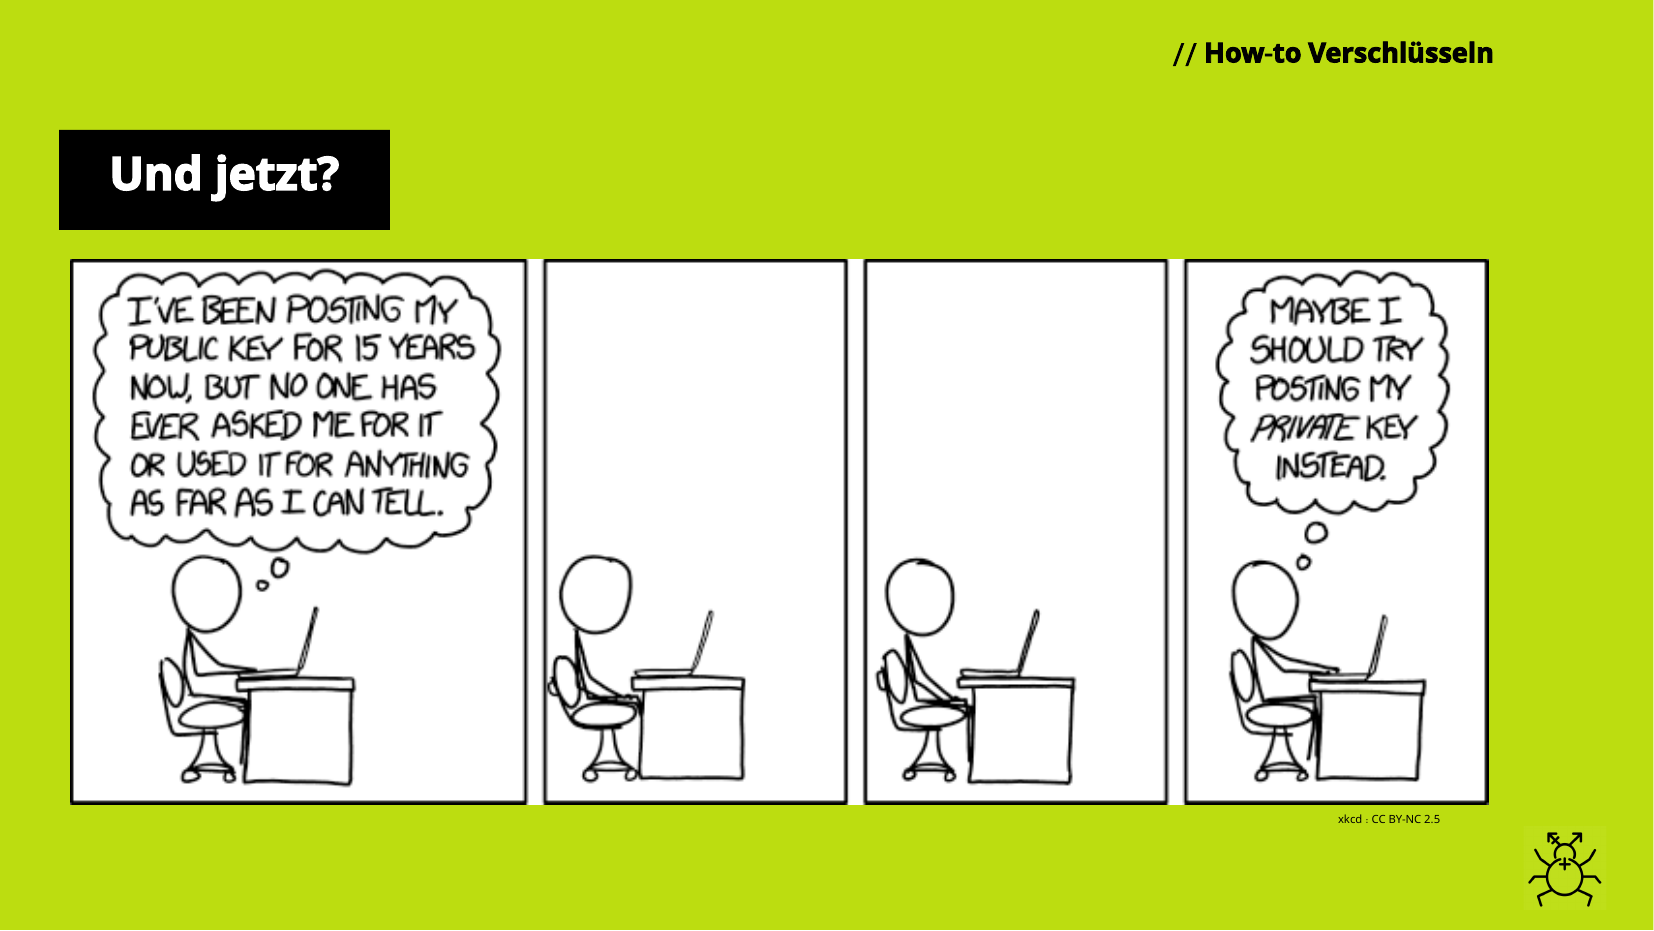

// How-to Verschlüsseln
# Und jetzt?
xkcd : CC BY-NC 2.5